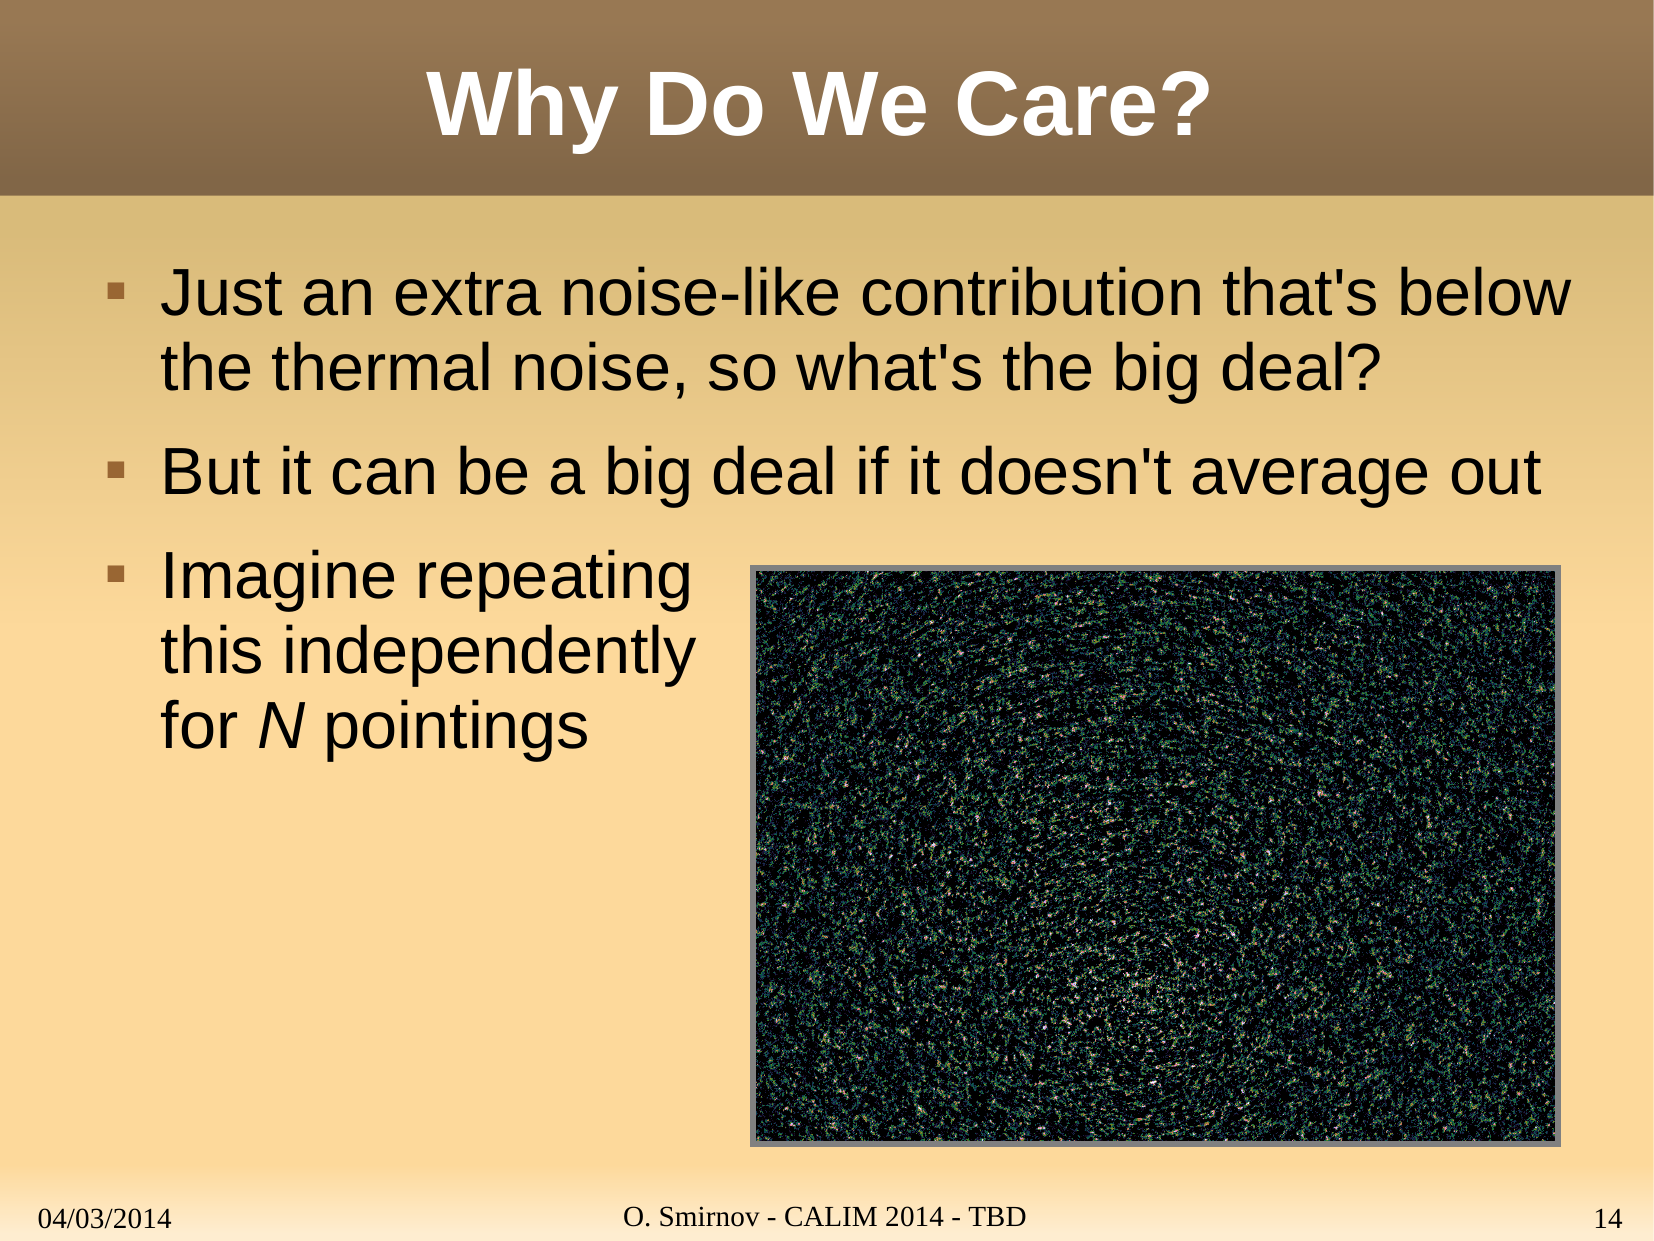

# Why Do We Care?
Just an extra noise-like contribution that's below the thermal noise, so what's the big deal?
But it can be a big deal if it doesn't average out
Imagine repeating
this independently
for N pointings
O. Smirnov - CALIM 2014 - TBD
04/03/2014
14